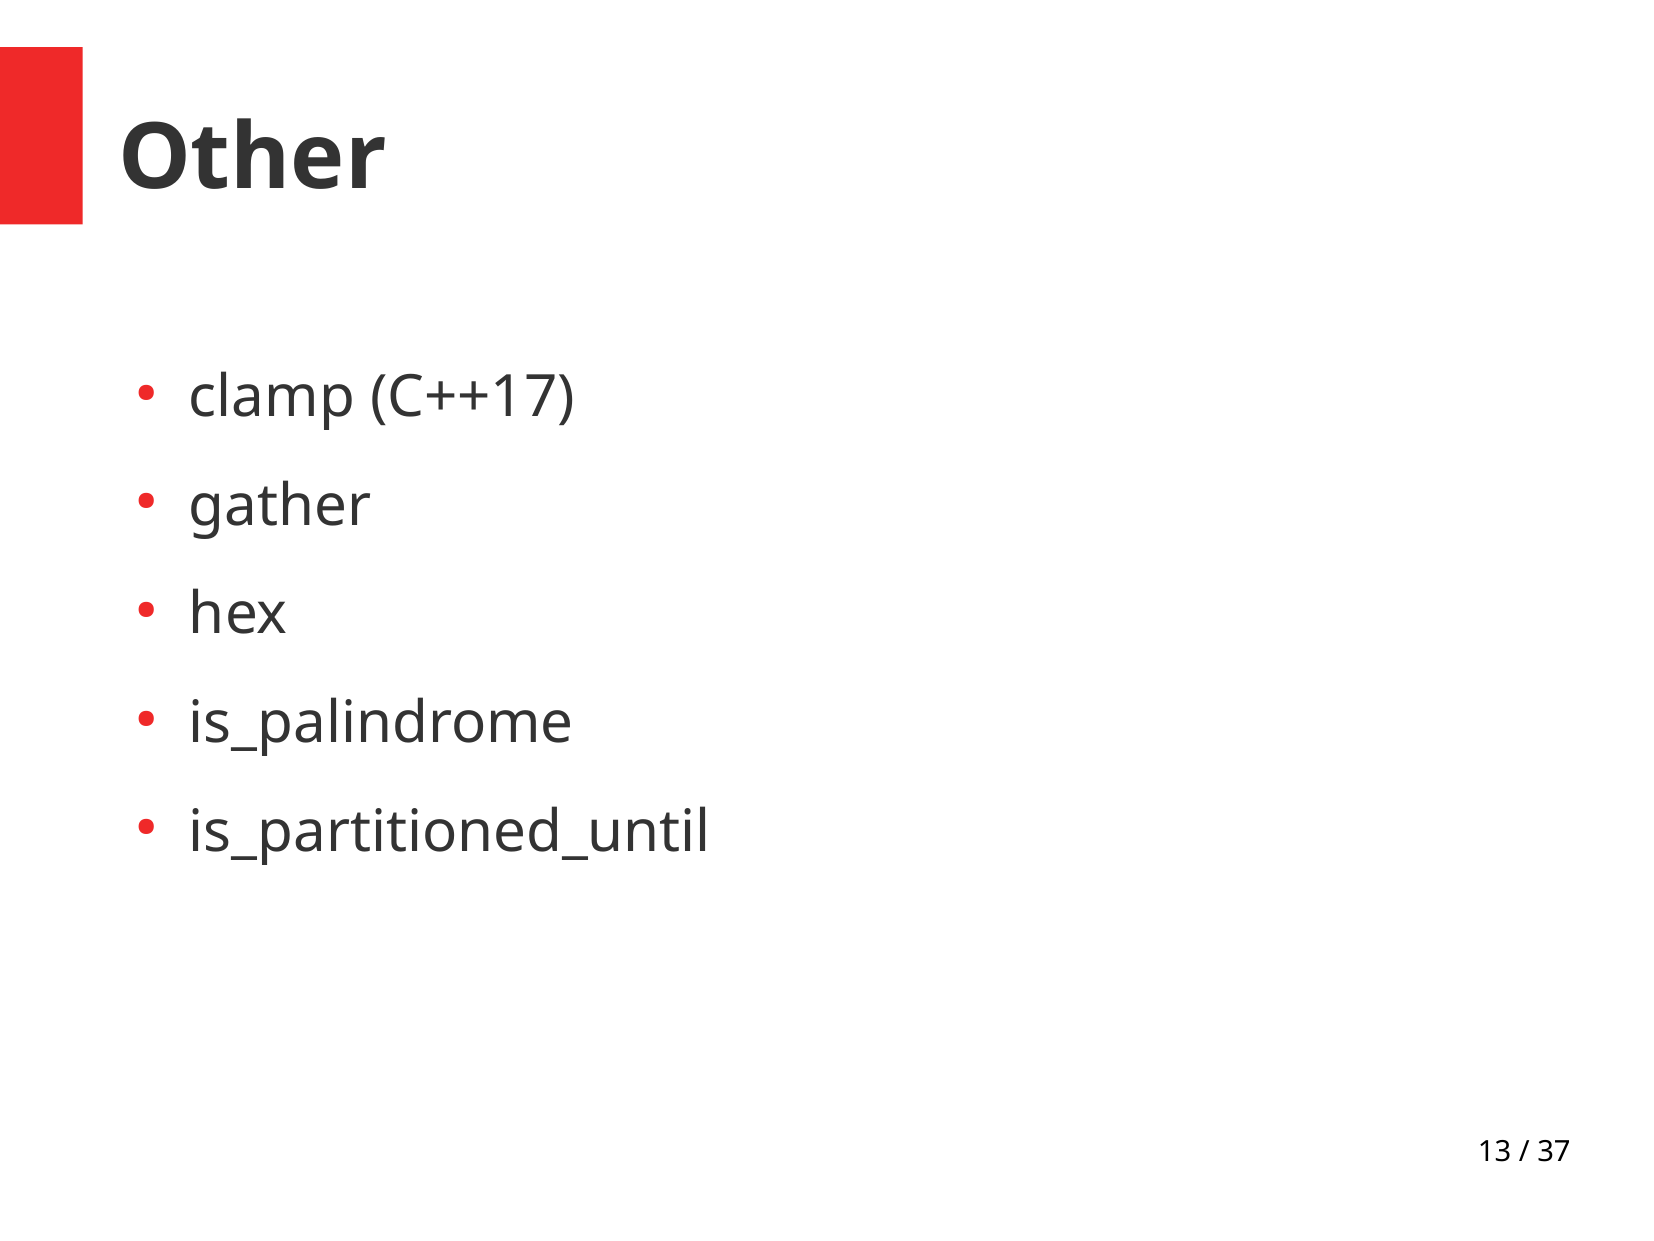

# Other
clamp (C++17)
gather
hex
is_palindrome
is_partitioned_until
13